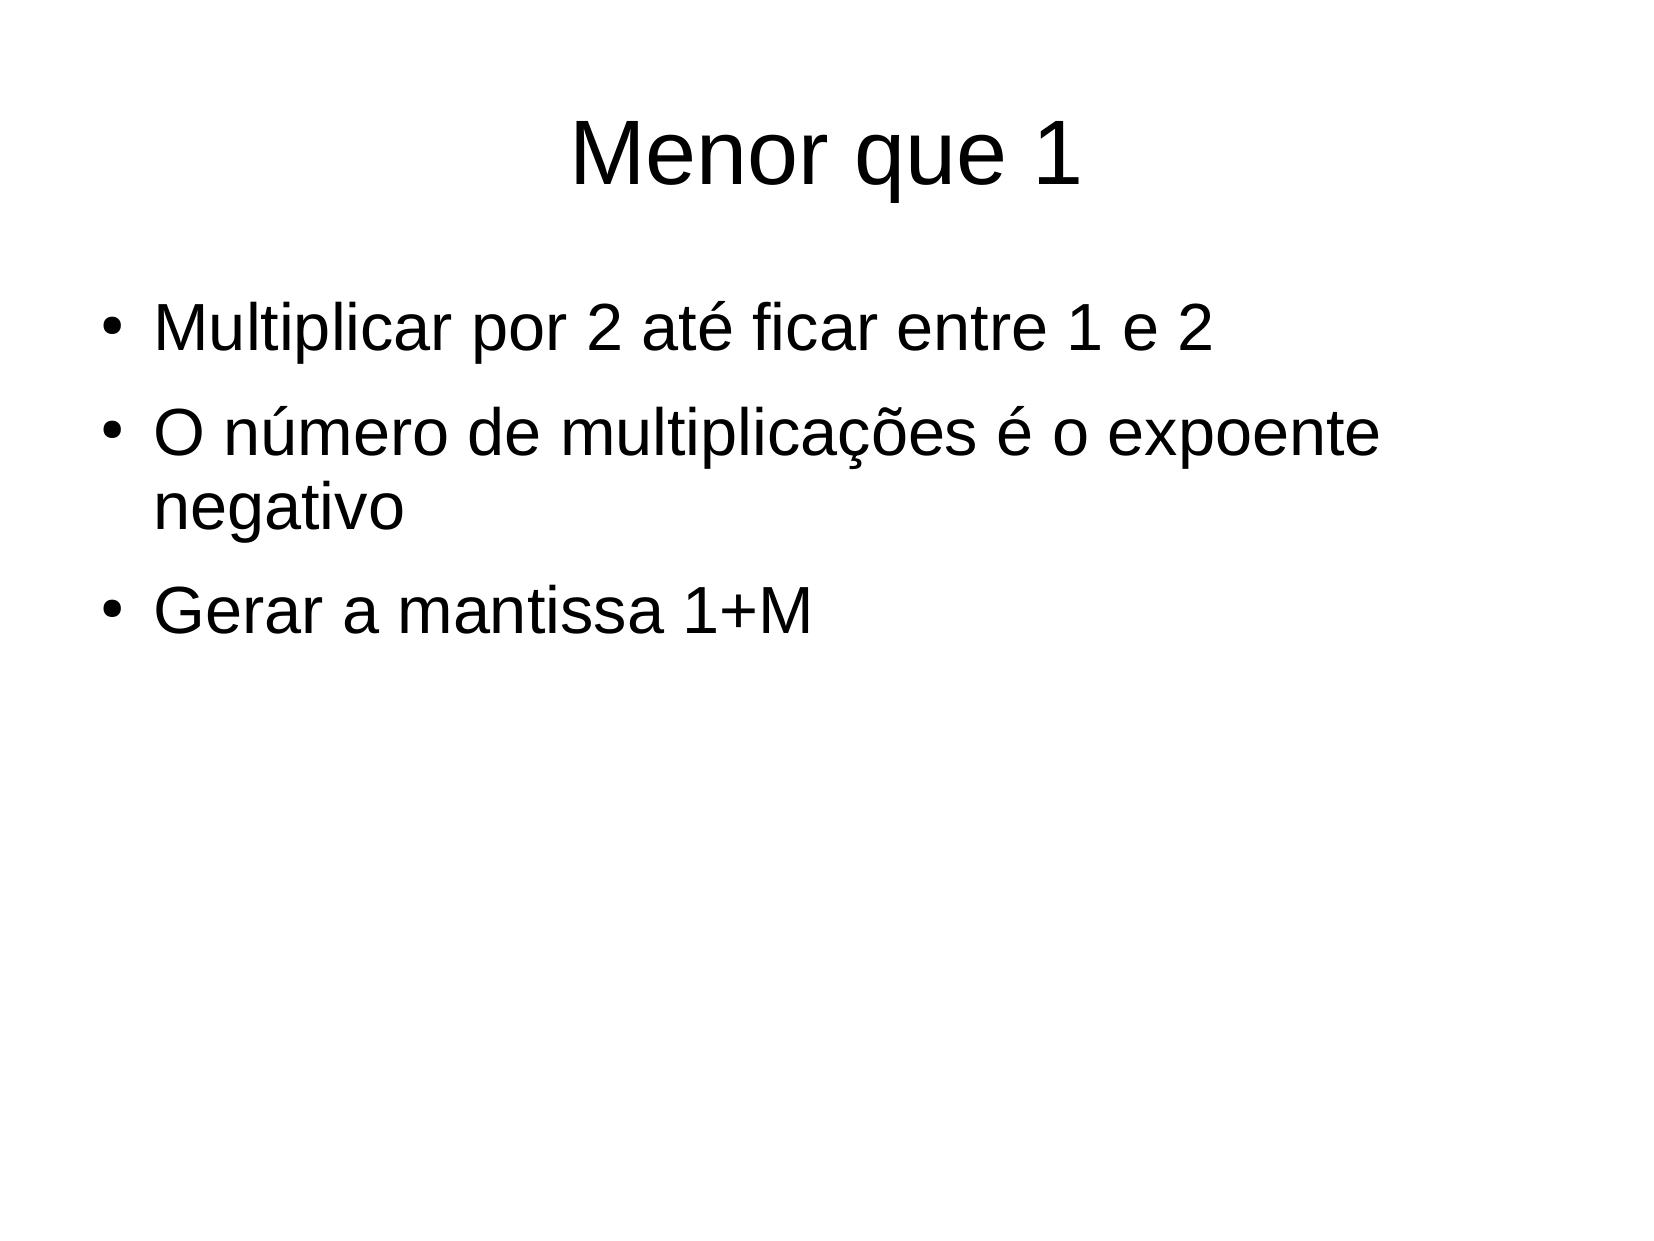

# Menor que 1
Multiplicar por 2 até ficar entre 1 e 2
O número de multiplicações é o expoente negativo
Gerar a mantissa 1+M